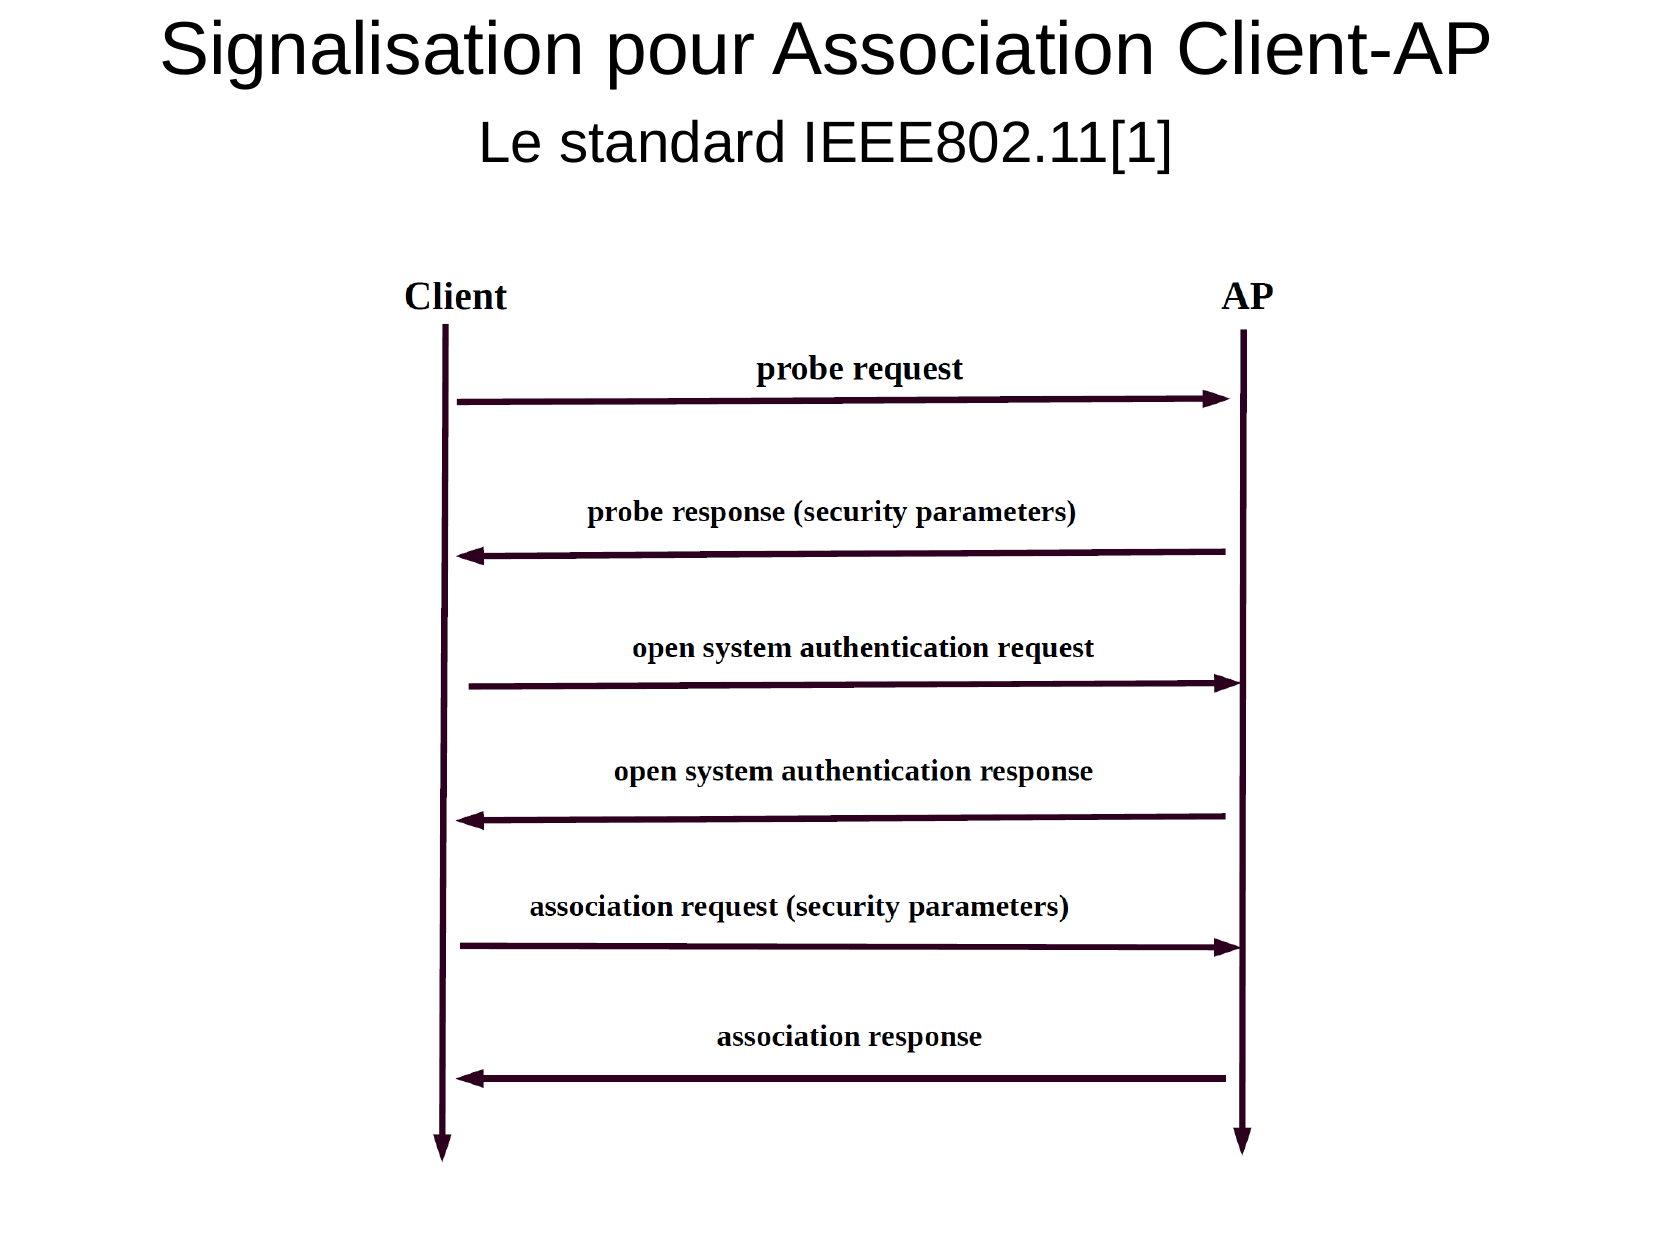

# Signalisation pour Association Client-AP
Le standard IEEE802.11[1]